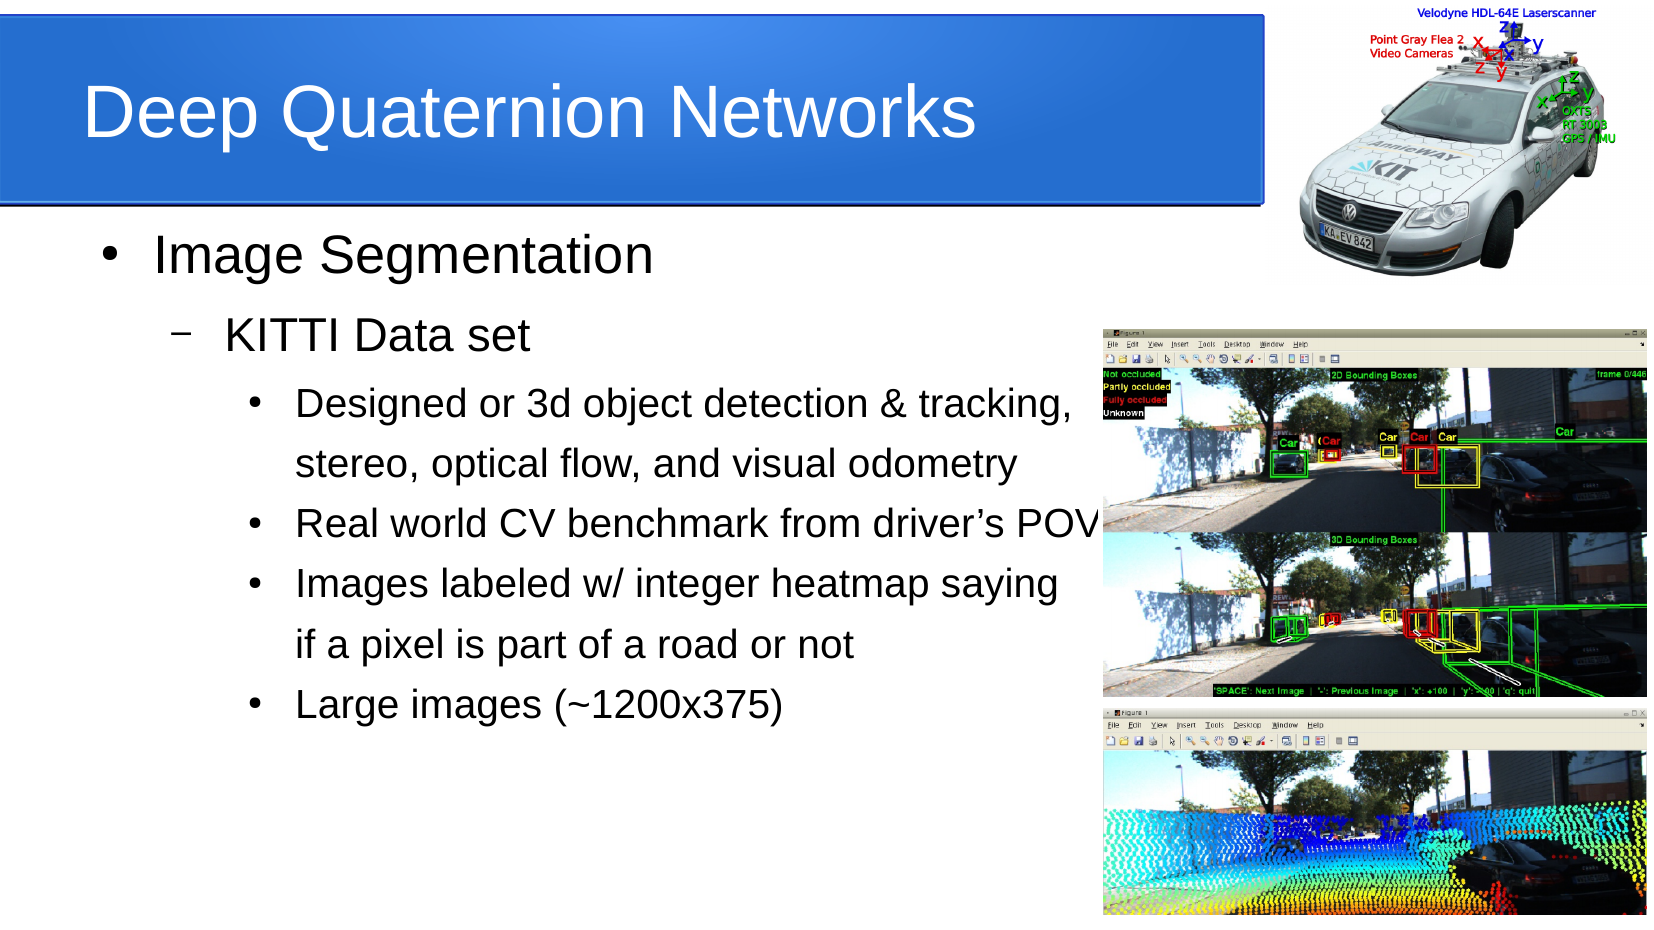

# Deep Quaternion Networks
Image Segmentation
KITTI Data set
Designed or 3d object detection & tracking,
stereo, optical flow, and visual odometry
Real world CV benchmark from driver’s POV
Images labeled w/ integer heatmap saying
if a pixel is part of a road or not
Large images (~1200x375)